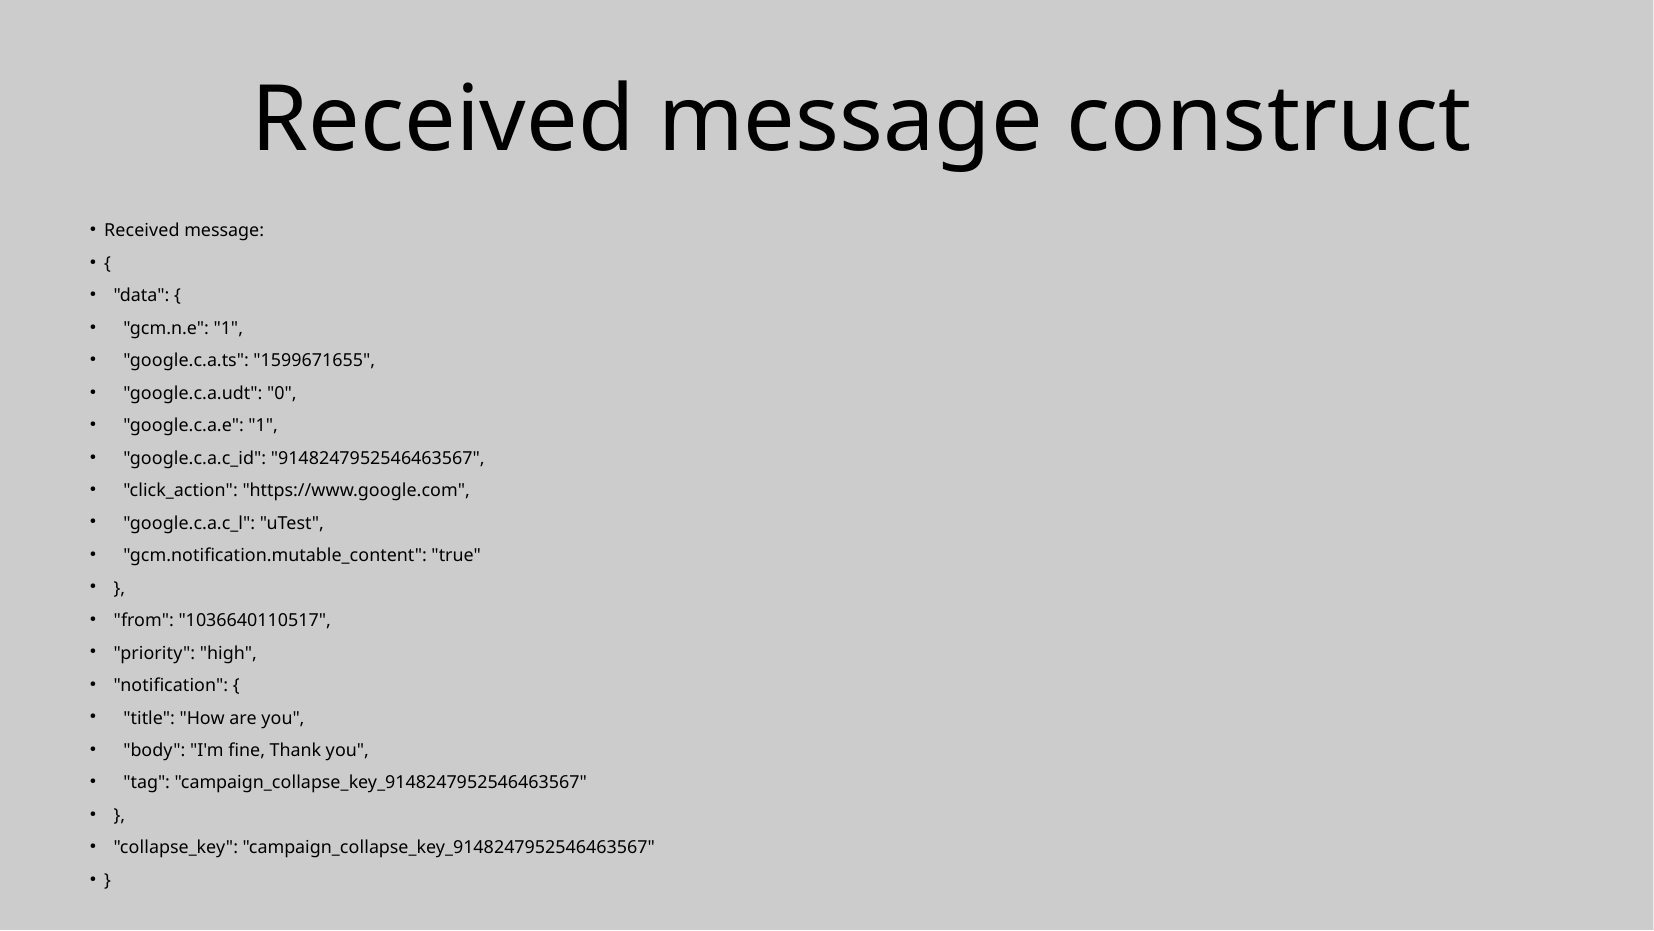

# Received message construct
Received message:
{
 "data": {
 "gcm.n.e": "1",
 "google.c.a.ts": "1599671655",
 "google.c.a.udt": "0",
 "google.c.a.e": "1",
 "google.c.a.c_id": "9148247952546463567",
 "click_action": "https://www.google.com",
 "google.c.a.c_l": "uTest",
 "gcm.notification.mutable_content": "true"
 },
 "from": "1036640110517",
 "priority": "high",
 "notification": {
 "title": "How are you",
 "body": "I'm fine, Thank you",
 "tag": "campaign_collapse_key_9148247952546463567"
 },
 "collapse_key": "campaign_collapse_key_9148247952546463567"
}